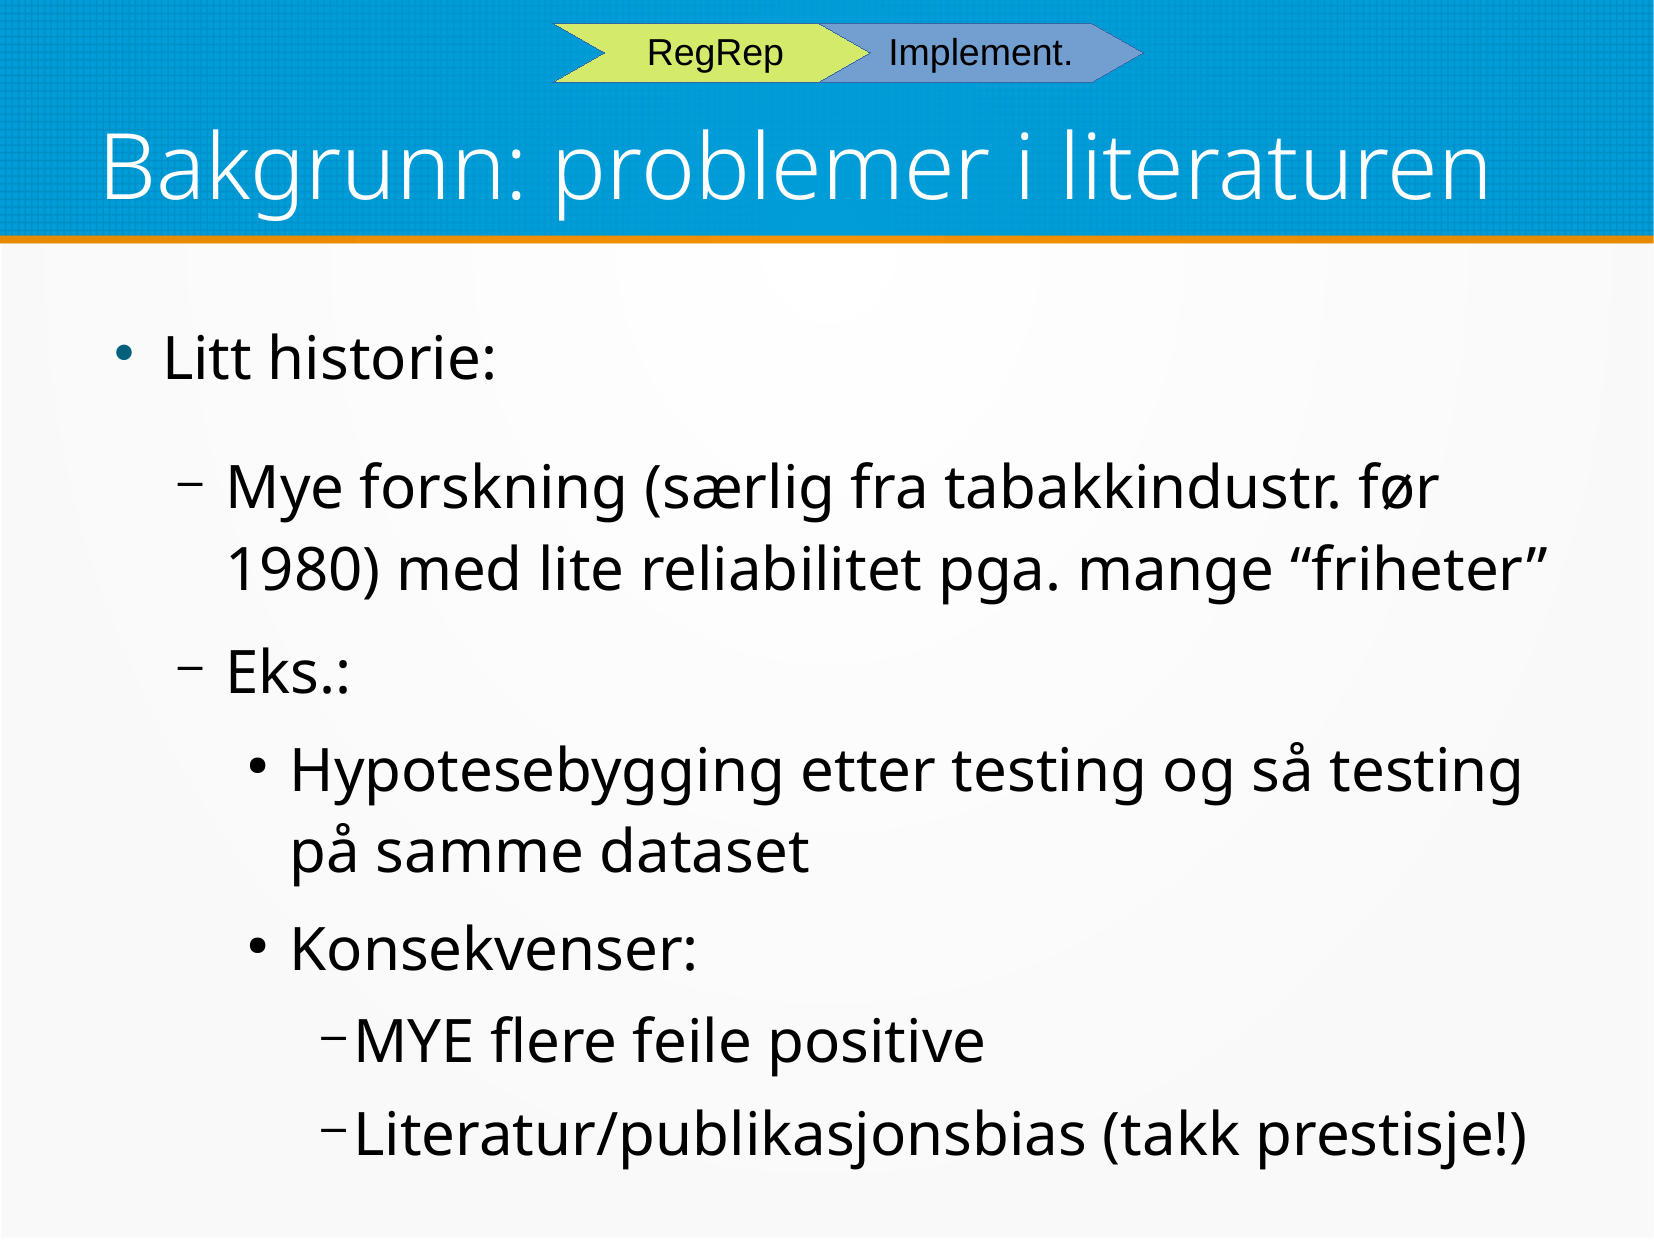

# Bakgrunn: problemer i literaturen
RegRep
Implement.
Litt historie:
Mye forskning (særlig fra tabakkindustr. før 1980) med lite reliabilitet pga. mange “friheter”
Eks.:
Hypotesebygging etter testing og så testing på samme dataset
Konsekvenser:
MYE flere feile positive
Literatur/publikasjonsbias (takk prestisje!)